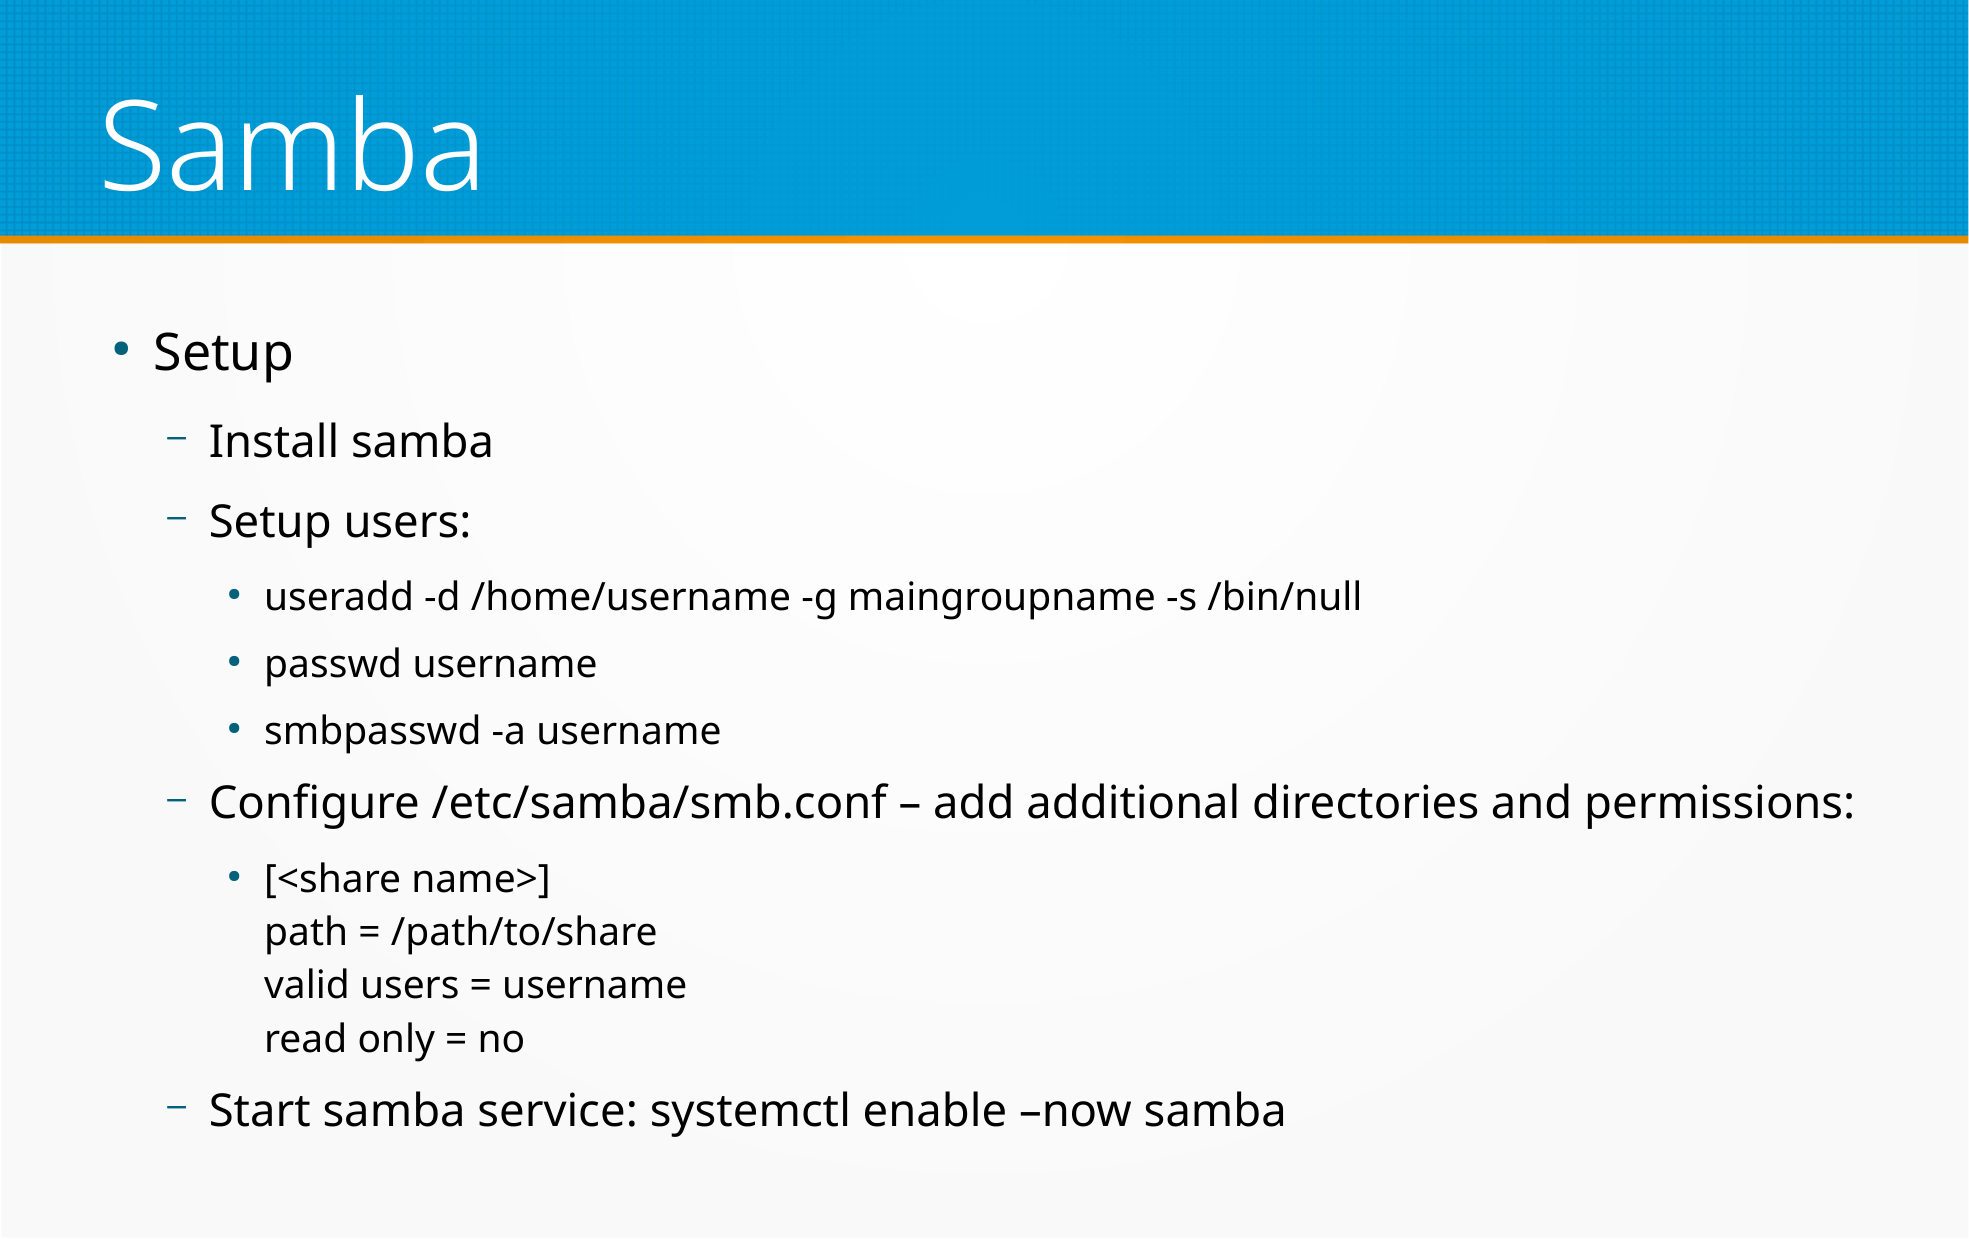

# Samba
Setup
Install samba
Setup users:
useradd -d /home/username -g maingroupname -s /bin/null
passwd username
smbpasswd -a username
Configure /etc/samba/smb.conf – add additional directories and permissions:
[<share name>]
path = /path/to/share
valid users = username
read only = no
Start samba service: systemctl enable –now samba